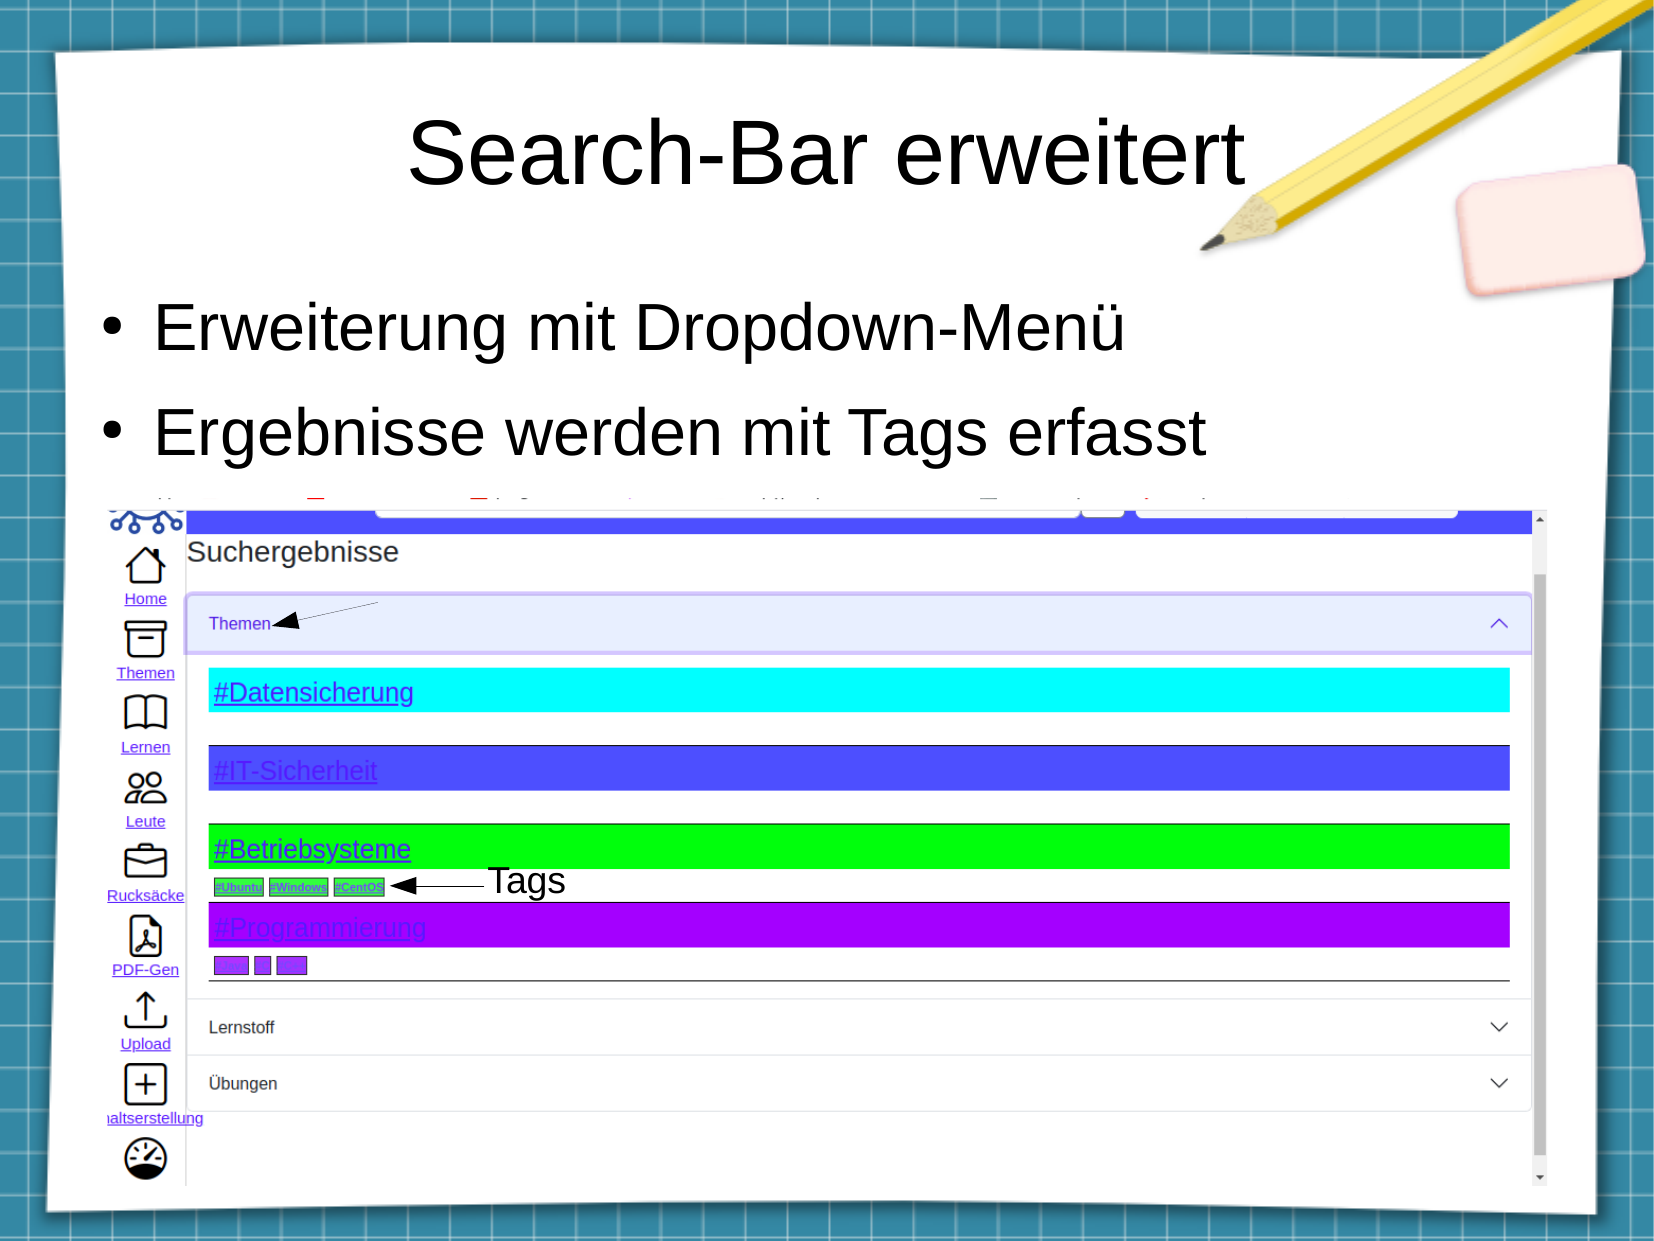

# Search-Bar erweitert
Erweiterung mit Dropdown-Menü
Ergebnisse werden mit Tags erfasst
Tags